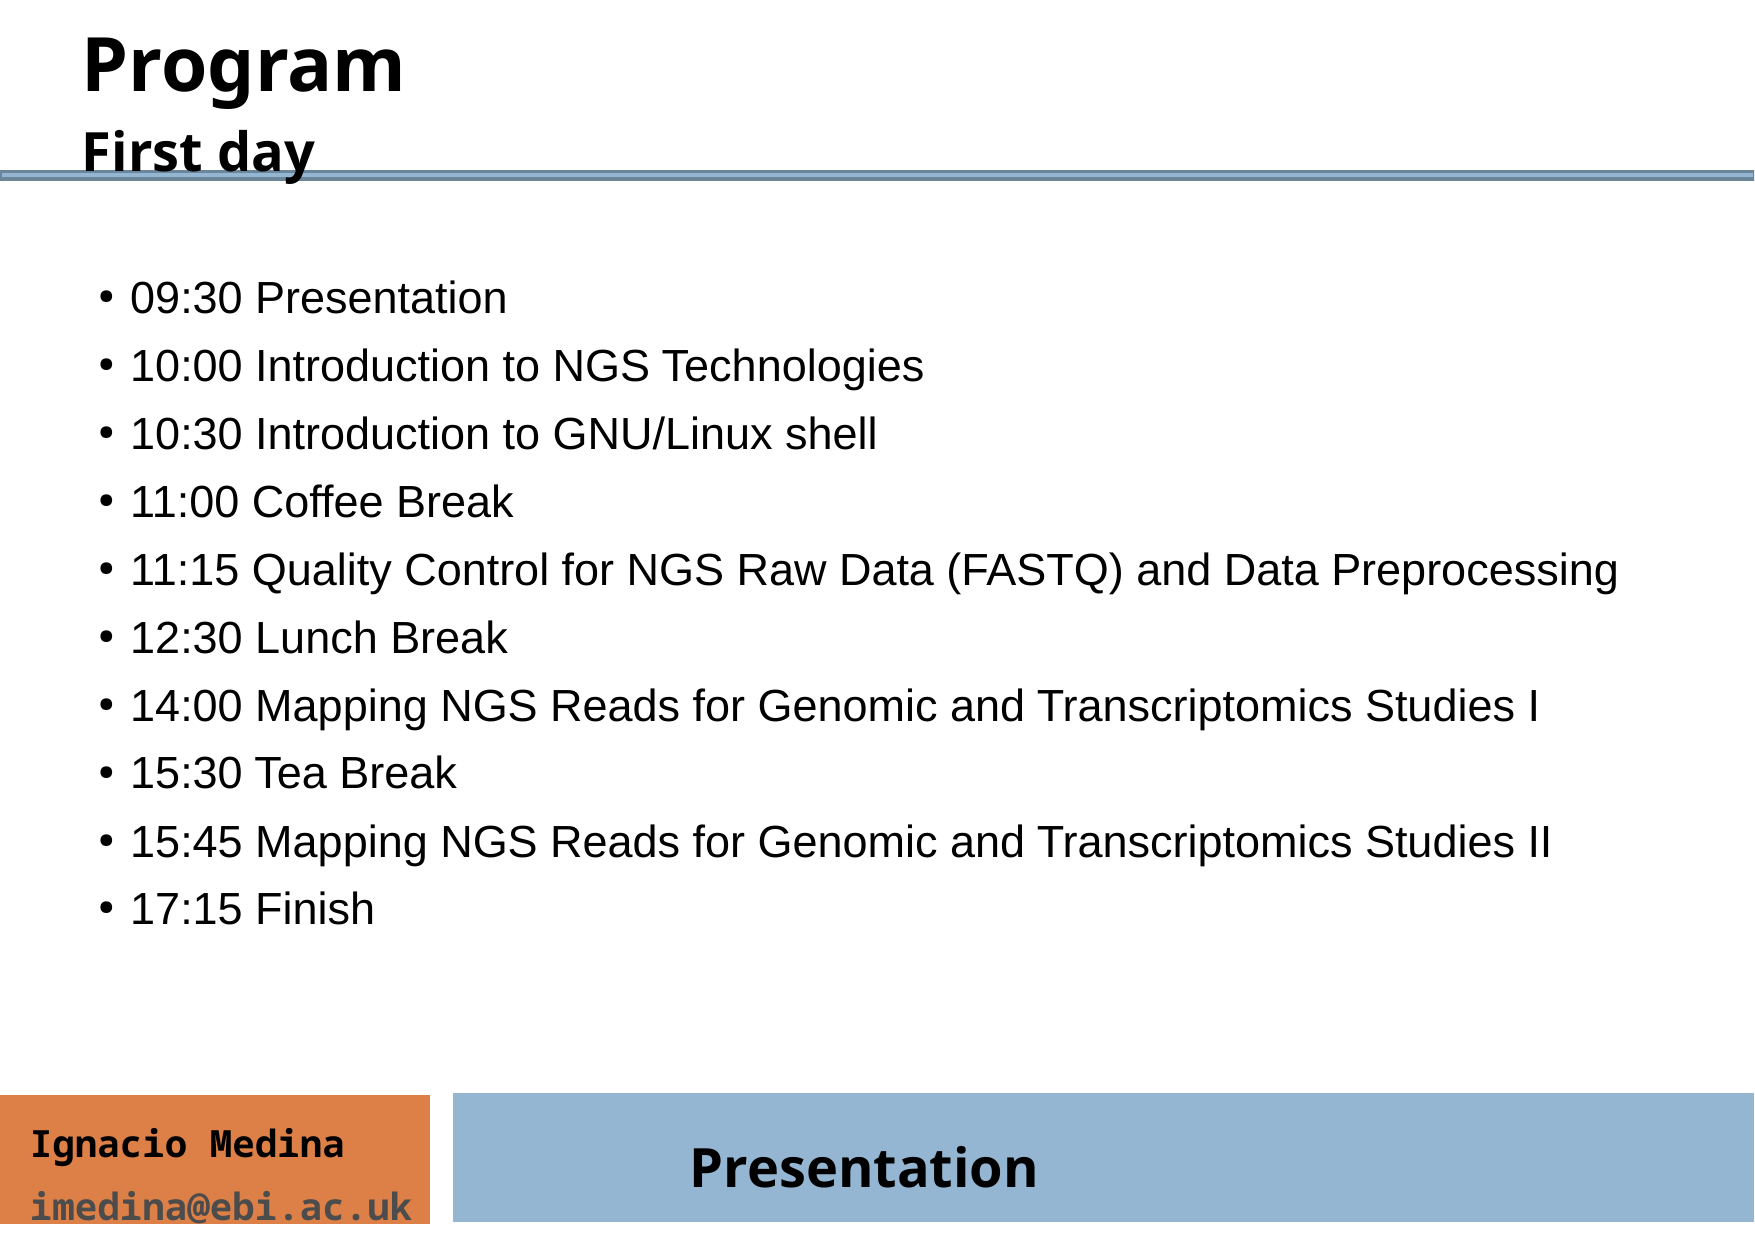

Program
First day
# 09:30 Presentation
10:00 Introduction to NGS Technologies
10:30 Introduction to GNU/Linux shell
11:00 Coffee Break
11:15 Quality Control for NGS Raw Data (FASTQ) and Data Preprocessing
12:30 Lunch Break
14:00 Mapping NGS Reads for Genomic and Transcriptomics Studies I
15:30 Tea Break
15:45 Mapping NGS Reads for Genomic and Transcriptomics Studies II
17:15 Finish
Ignacio Medina
imedina@ebi.ac.uk
Presentation